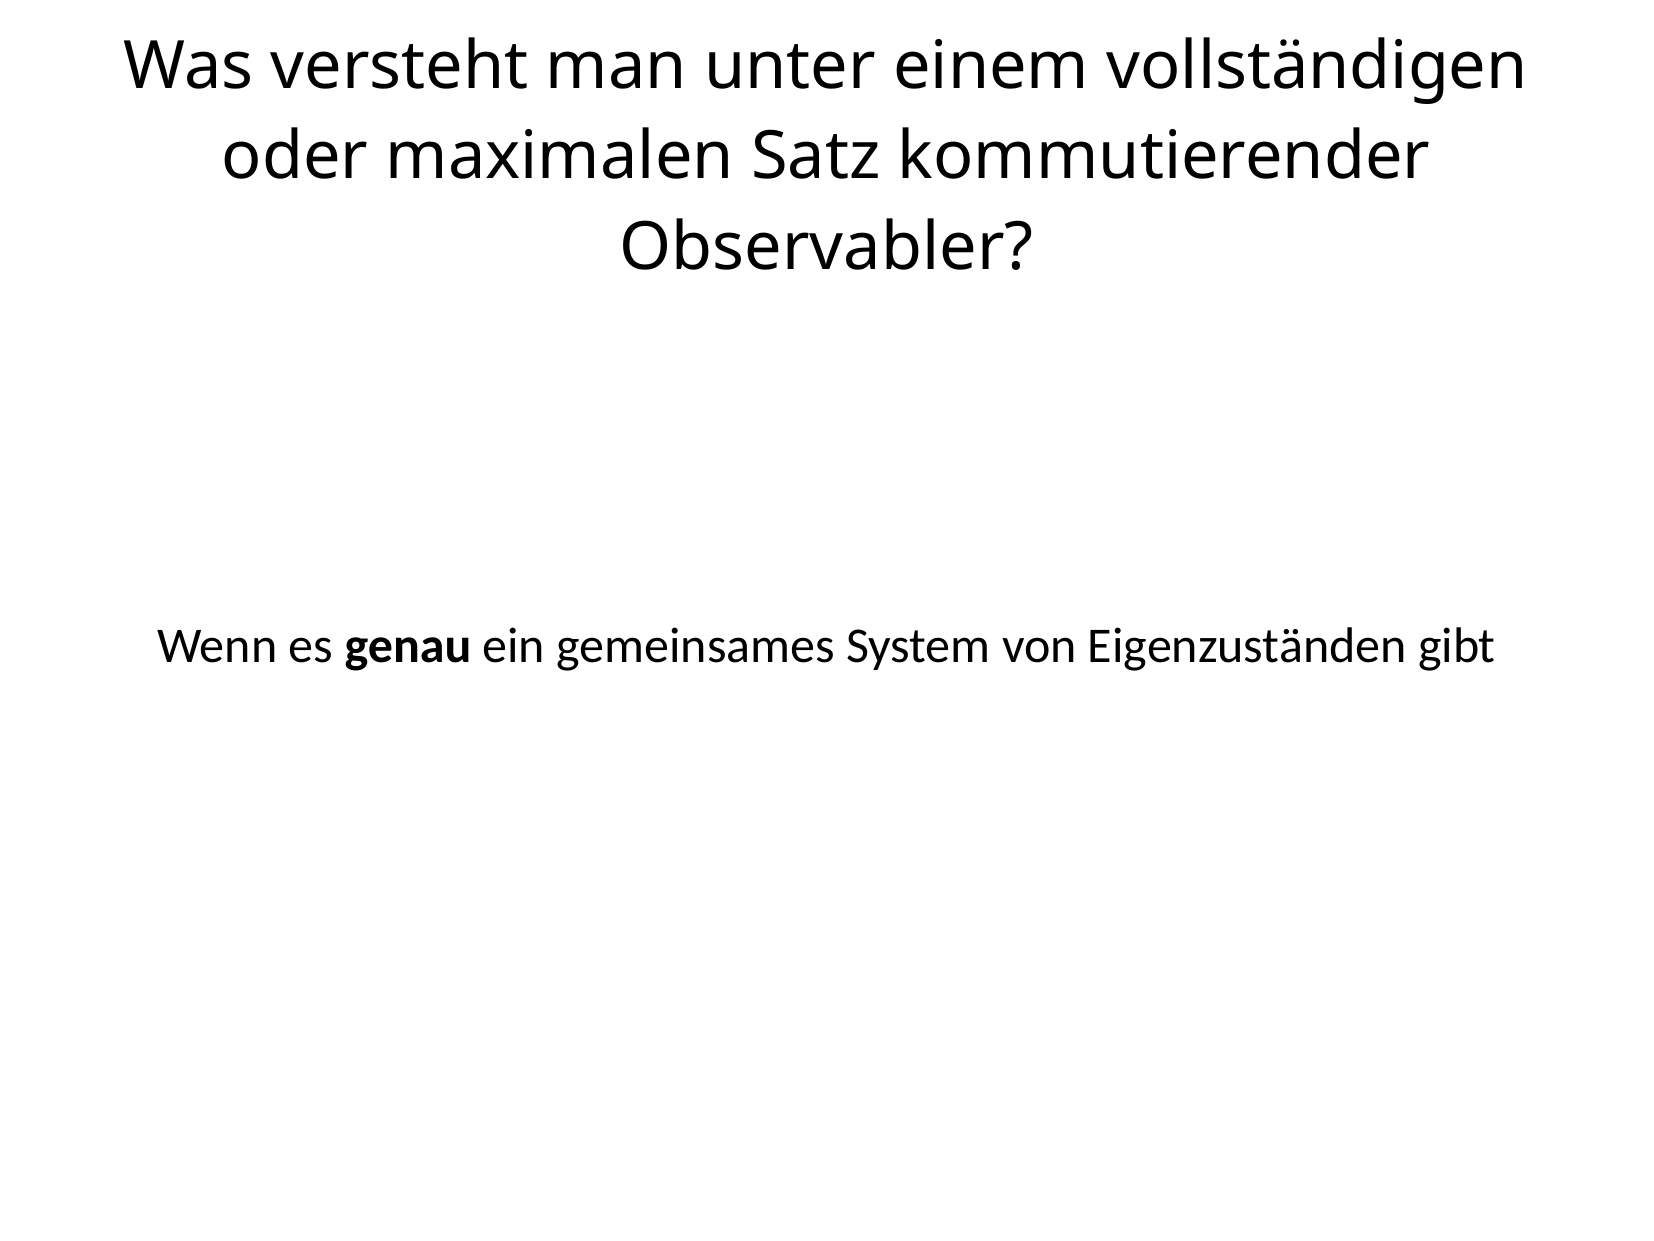

# Was versteht man unter einem vollständigen oder maximalen Satz kommutierender Observabler?
Wenn es genau ein gemeinsames System von Eigenzuständen gibt